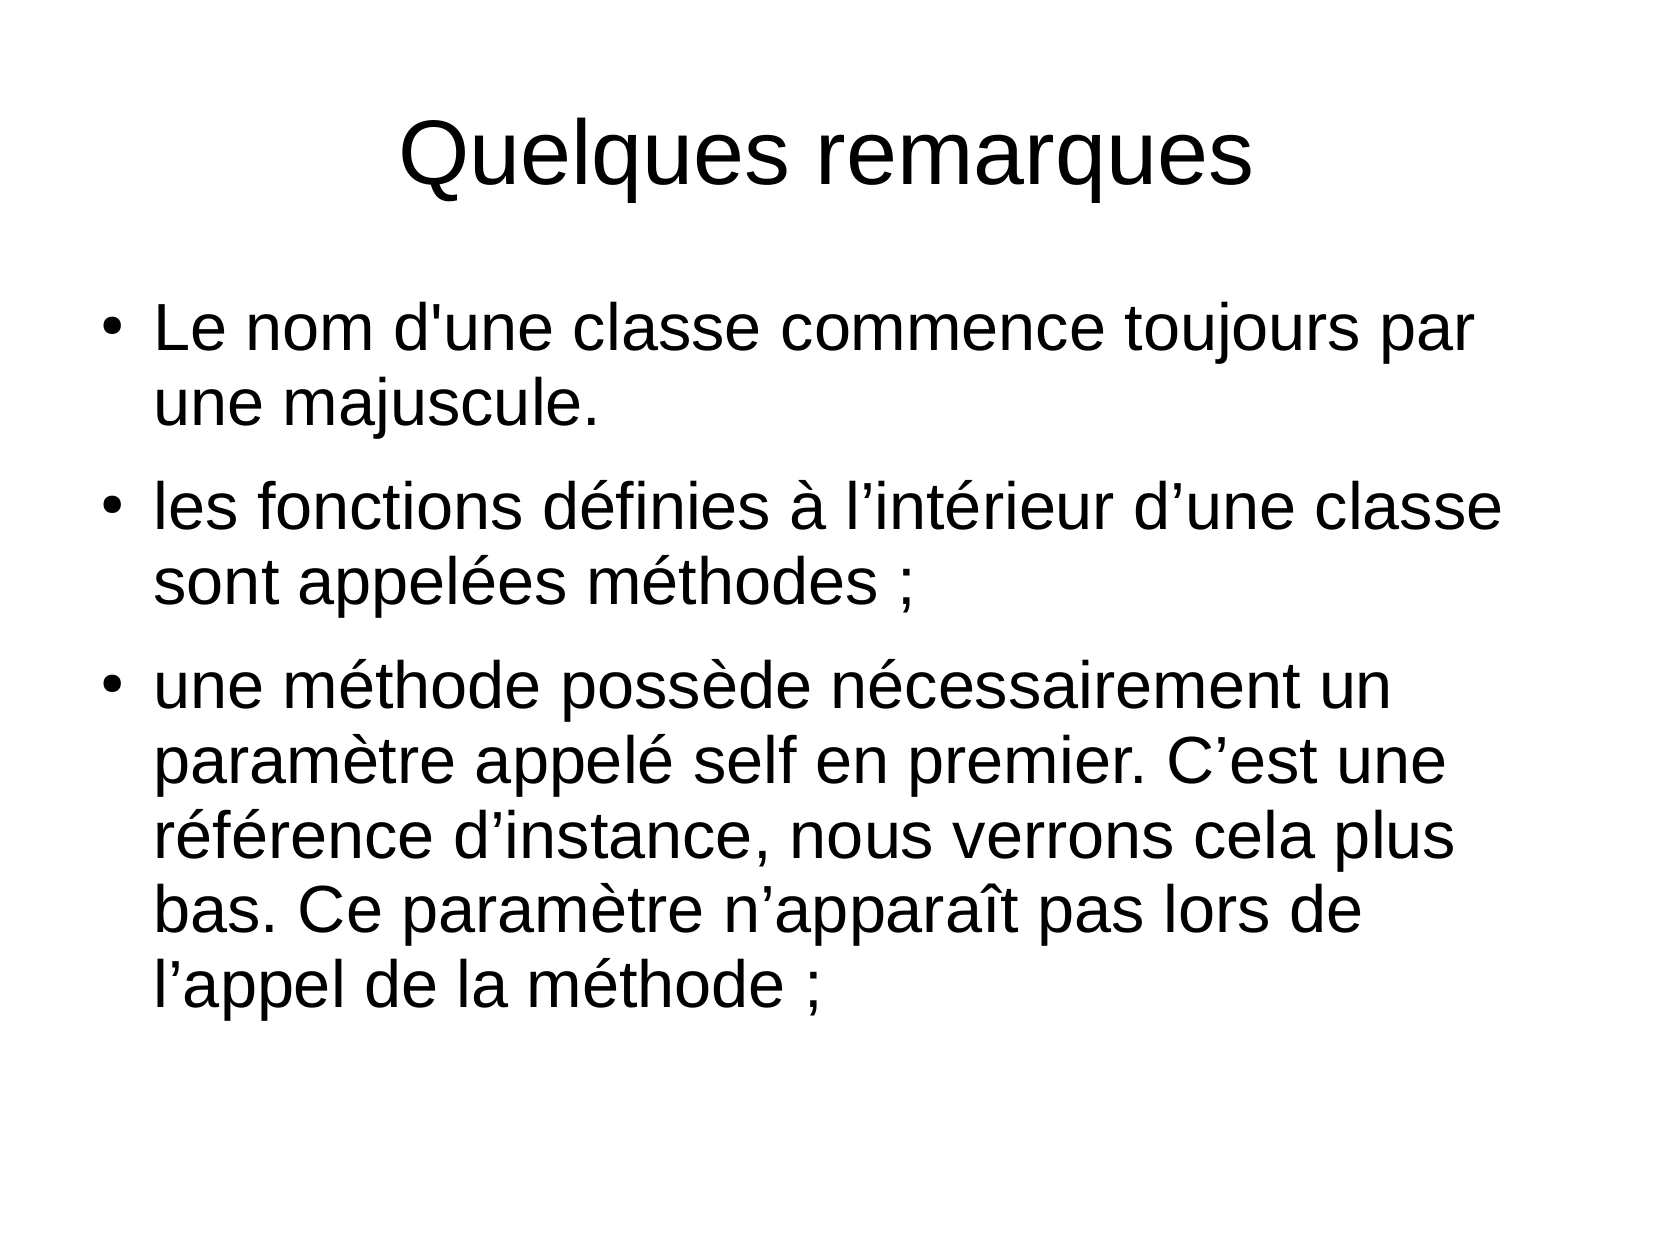

# Quelques remarques
Le nom d'une classe commence toujours par une majuscule.
les fonctions définies à l’intérieur d’une classe sont appelées méthodes ;
une méthode possède nécessairement un paramètre appelé self en premier. C’est une référence d’instance, nous verrons cela plus bas. Ce paramètre n’apparaît pas lors de l’appel de la méthode ;